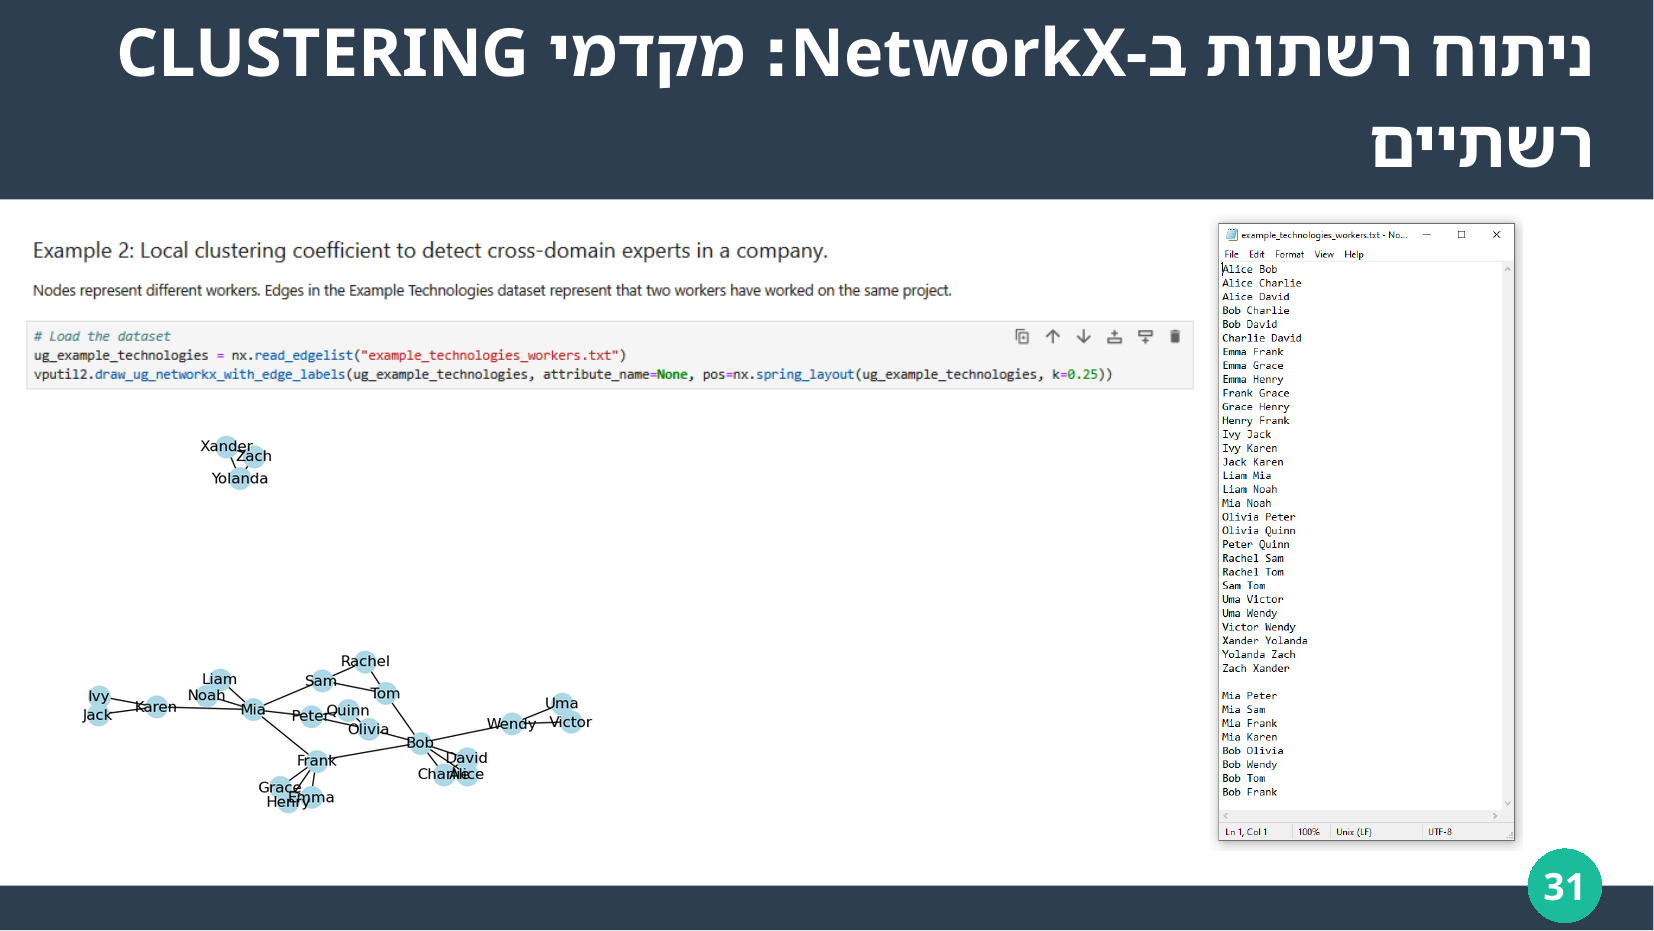

# ניתוח רשתות ב-NetworkX: מקדמי CLUSTERING רשתיים
31